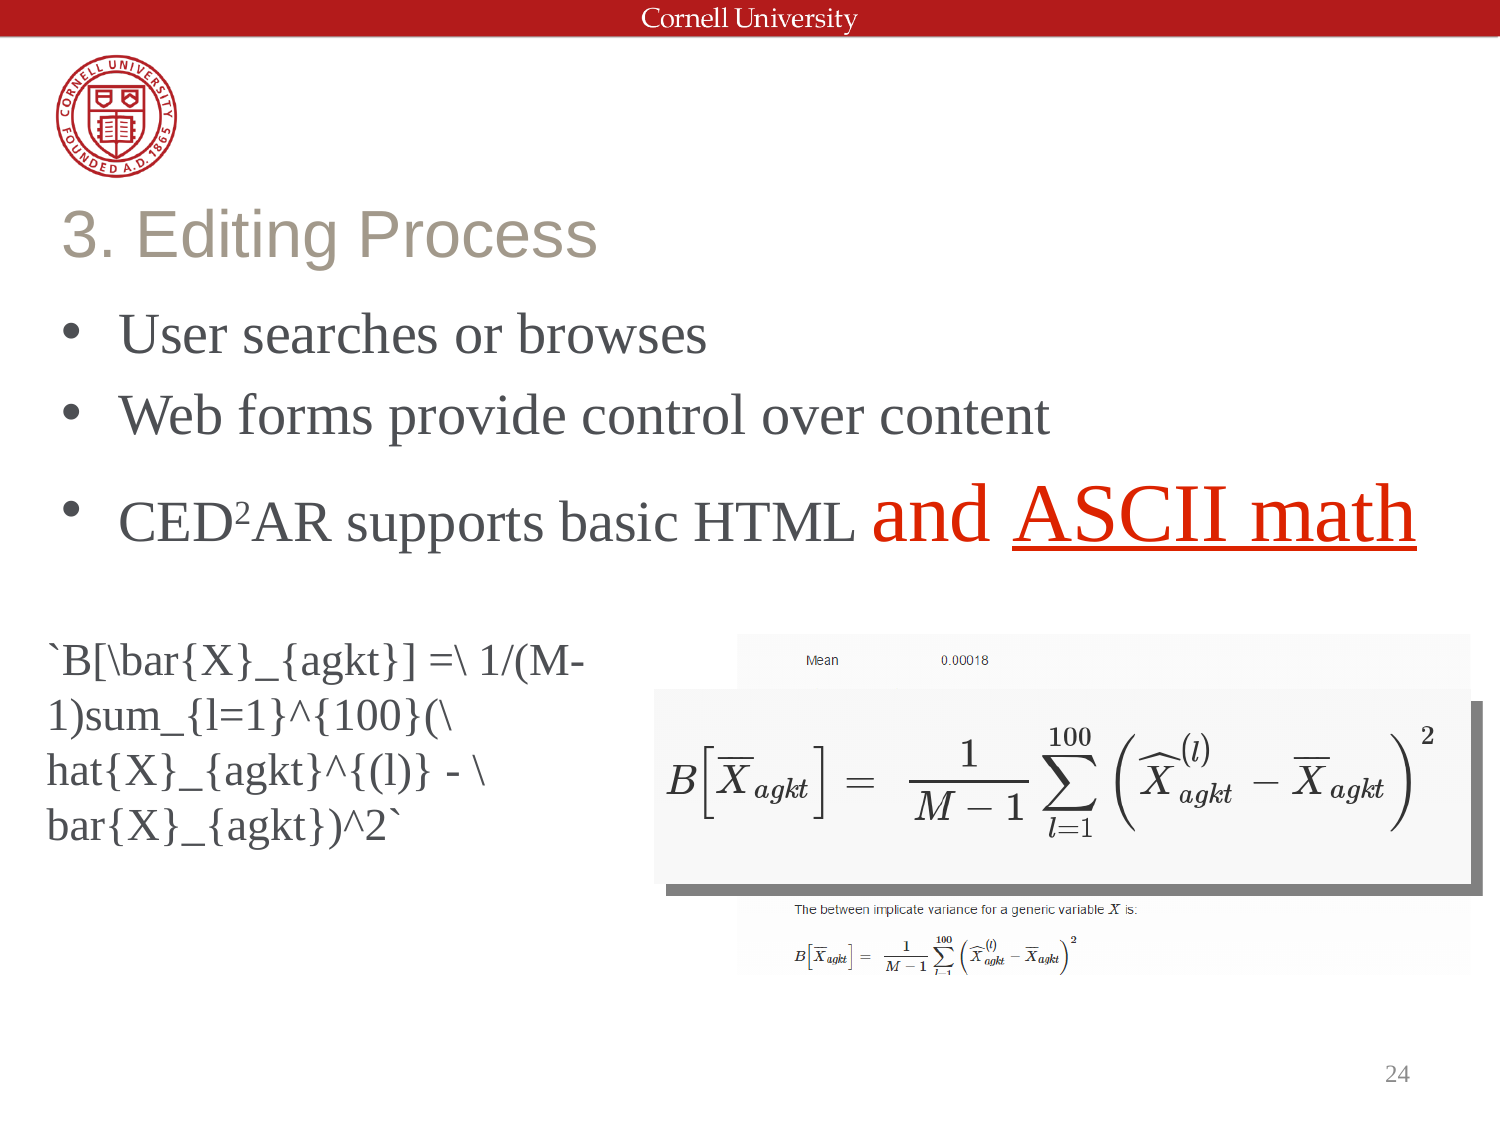

3. Editing Process
# User searches or browses
Web forms provide control over content
CED2AR supports basic HTML and ASCII math
`B[\bar{X}_{agkt}] =\ 1/(M-1)sum_{l=1}^{100}(\hat{X}_{agkt}^{(l)} - \bar{X}_{agkt})^2`